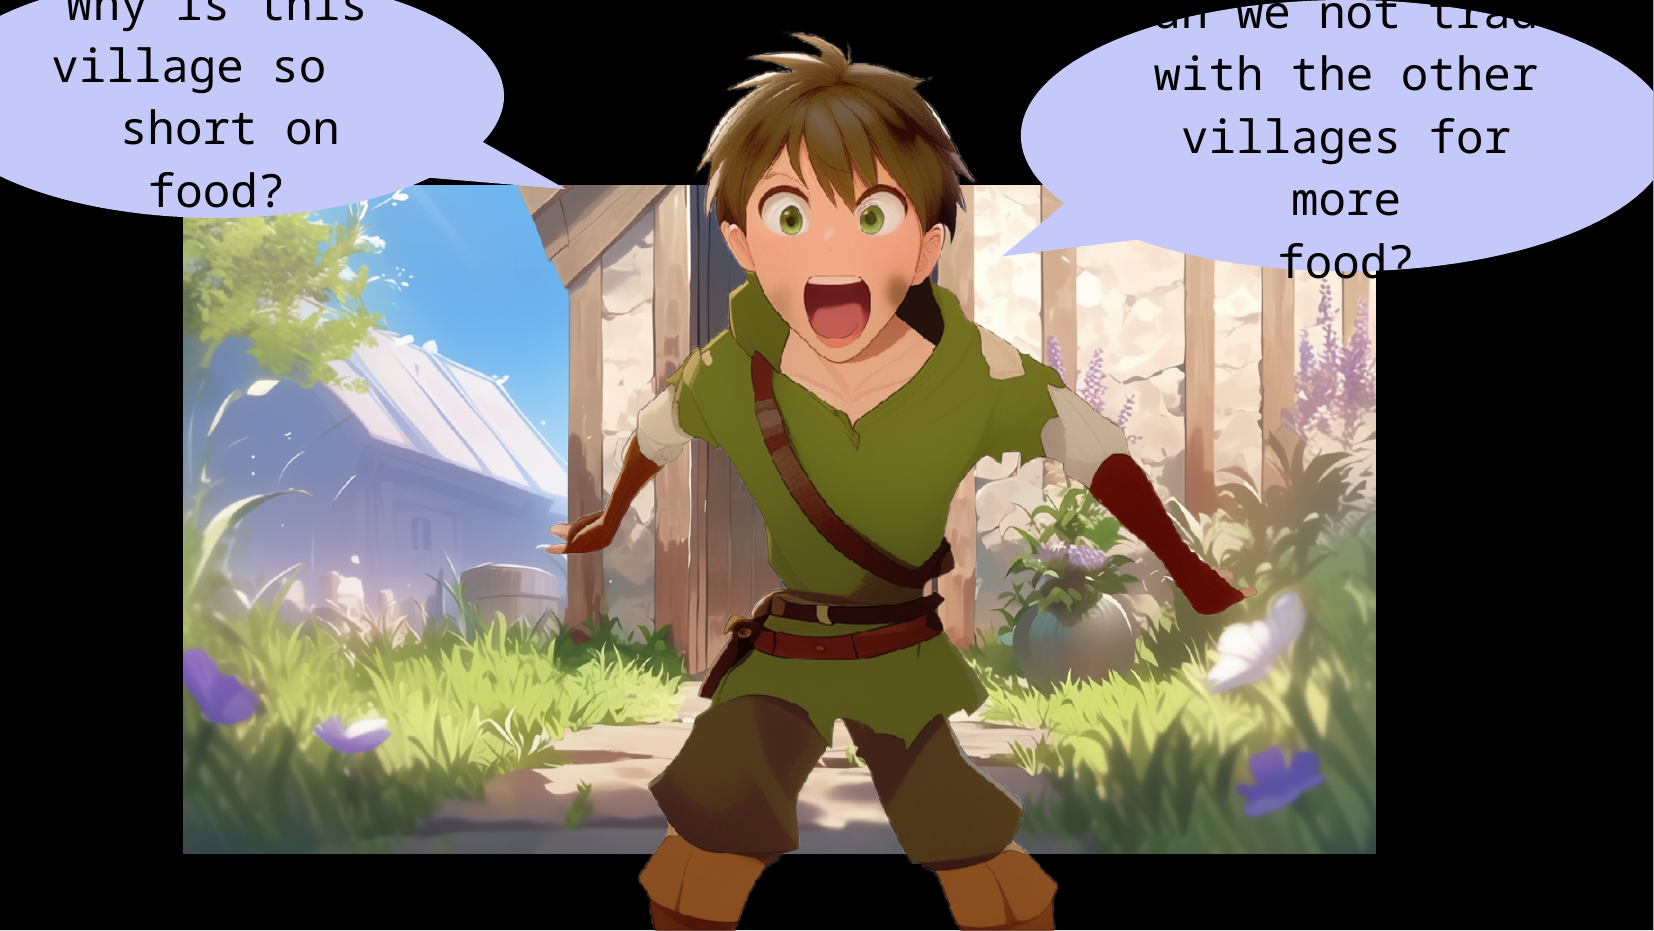

Can we not trade with the other villages for more
food?
Why is this village so
 short on food?